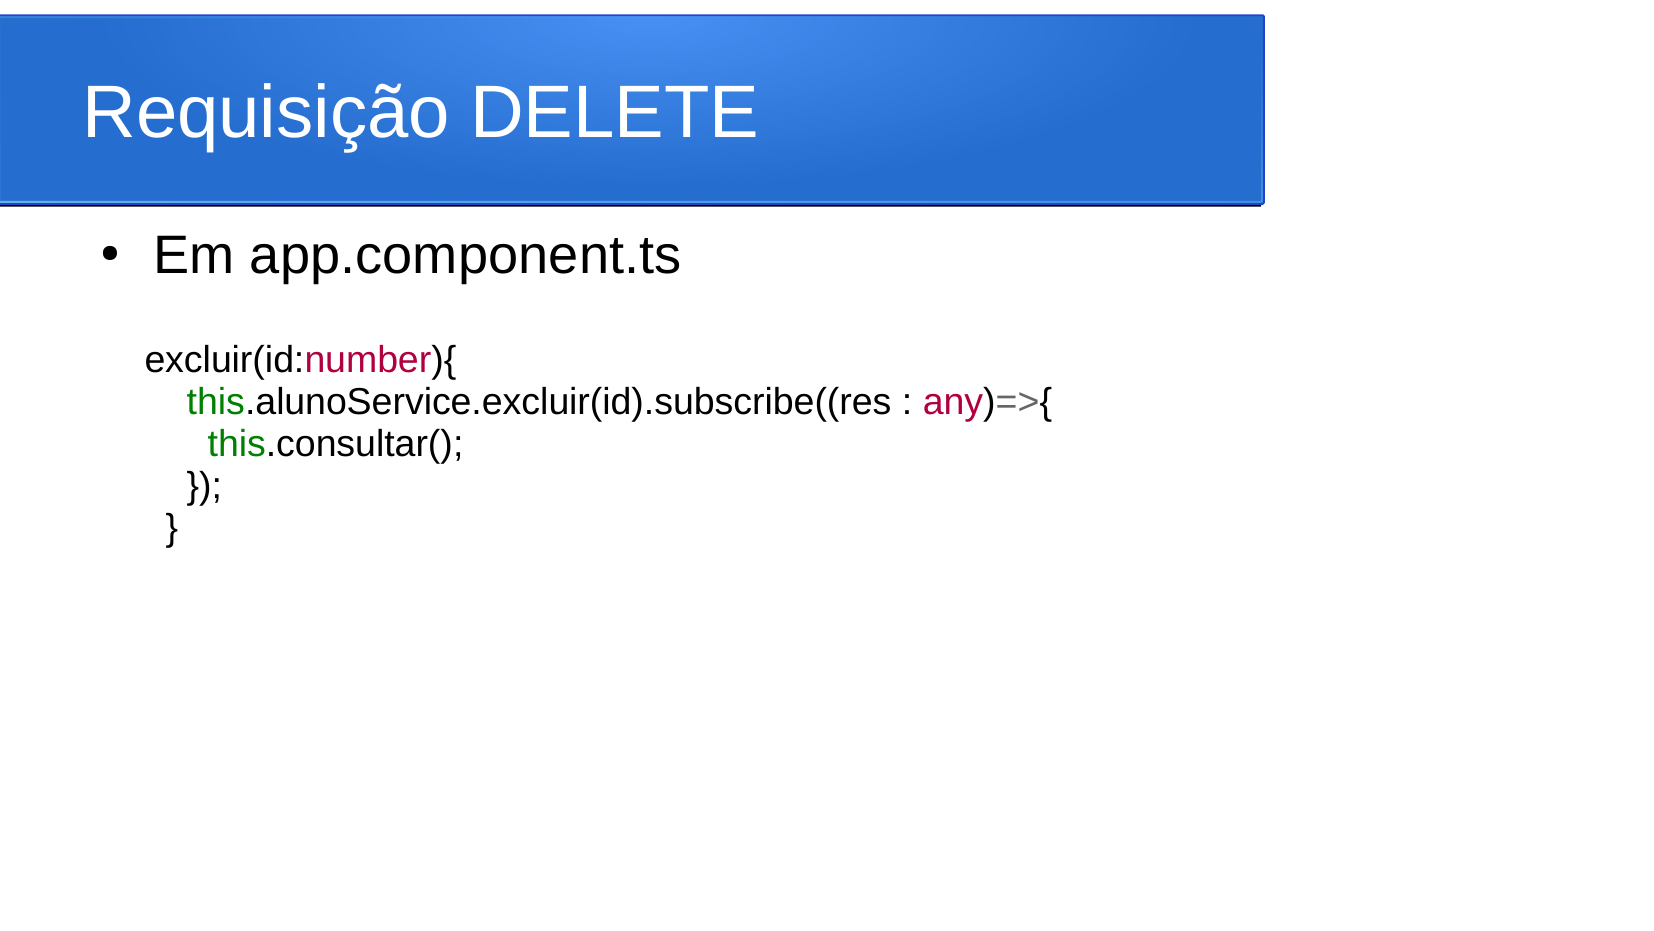

# Requisição DELETE
Em app.component.ts
excluir(id:number){
 this.alunoService.excluir(id).subscribe((res : any)=>{
 this.consultar();
 });
 }